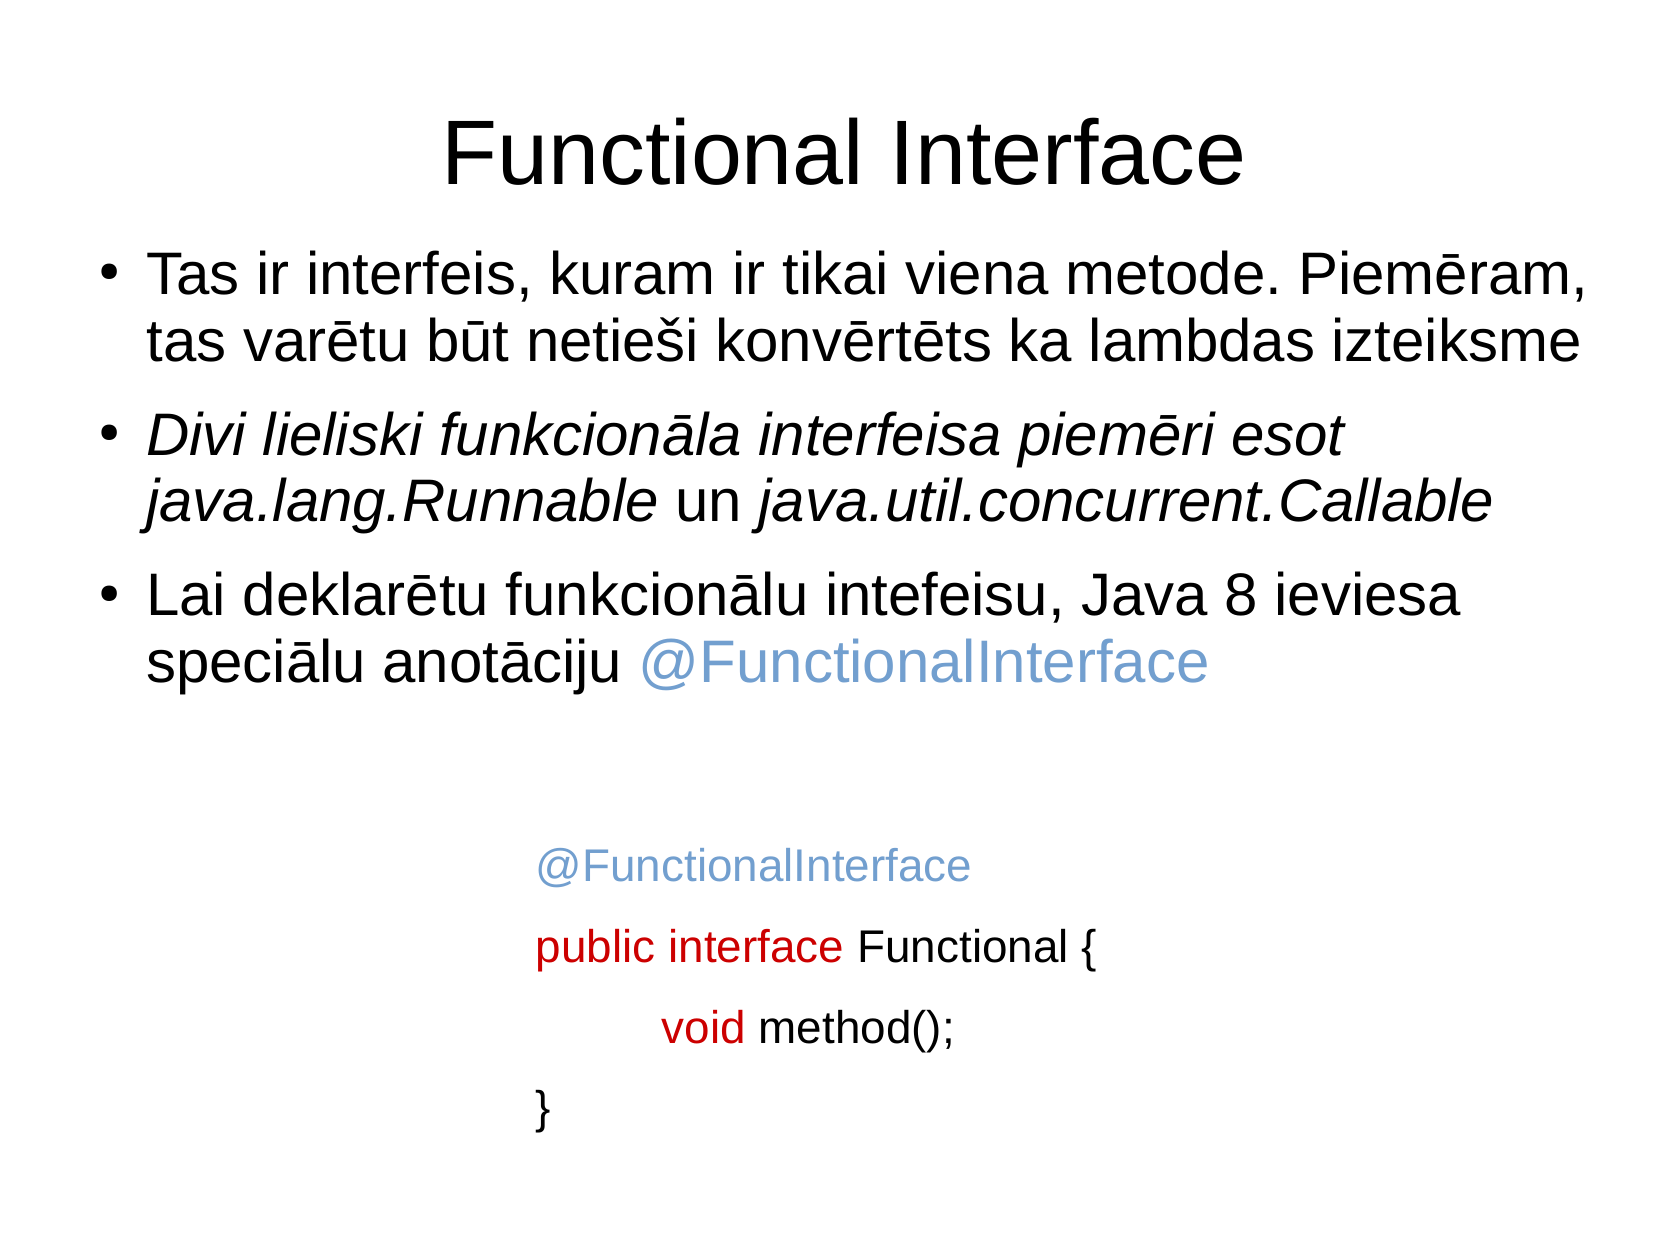

# Functional Interface
Tas ir interfeis, kuram ir tikai viena metode. Piemēram, tas varētu būt netieši konvērtēts ka lambdas izteiksme
Divi lieliski funkcionāla interfeisa piemēri esot java.lang.Runnable un java.util.concurrent.Callable
Lai deklarētu funkcionālu intefeisu, Java 8 ieviesa speciālu anotāciju @FunctionalInterface
@FunctionalInterface
public interface Functional {
	 void method();
}